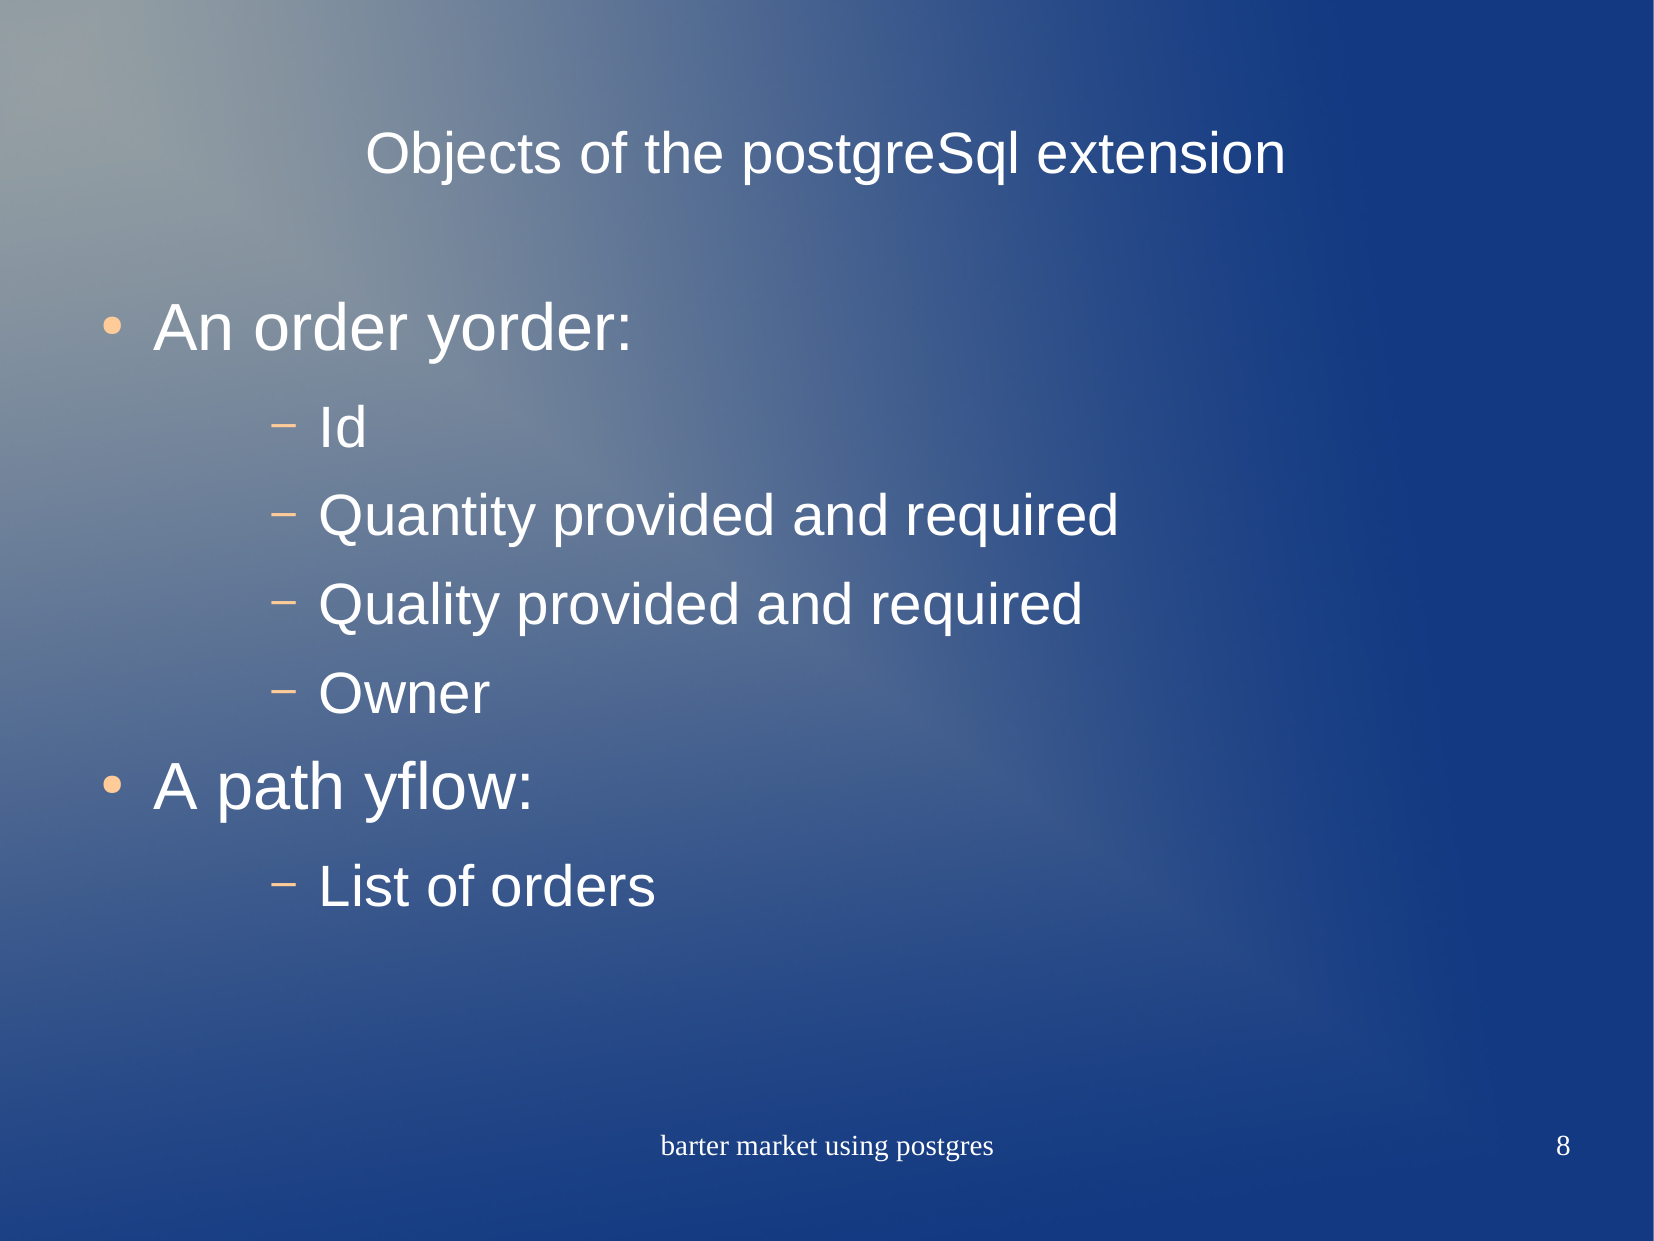

# Objects of the postgreSql extension
An order yorder:
Id
Quantity provided and required
Quality provided and required
Owner
A path yflow:
List of orders
barter market using postgres
8